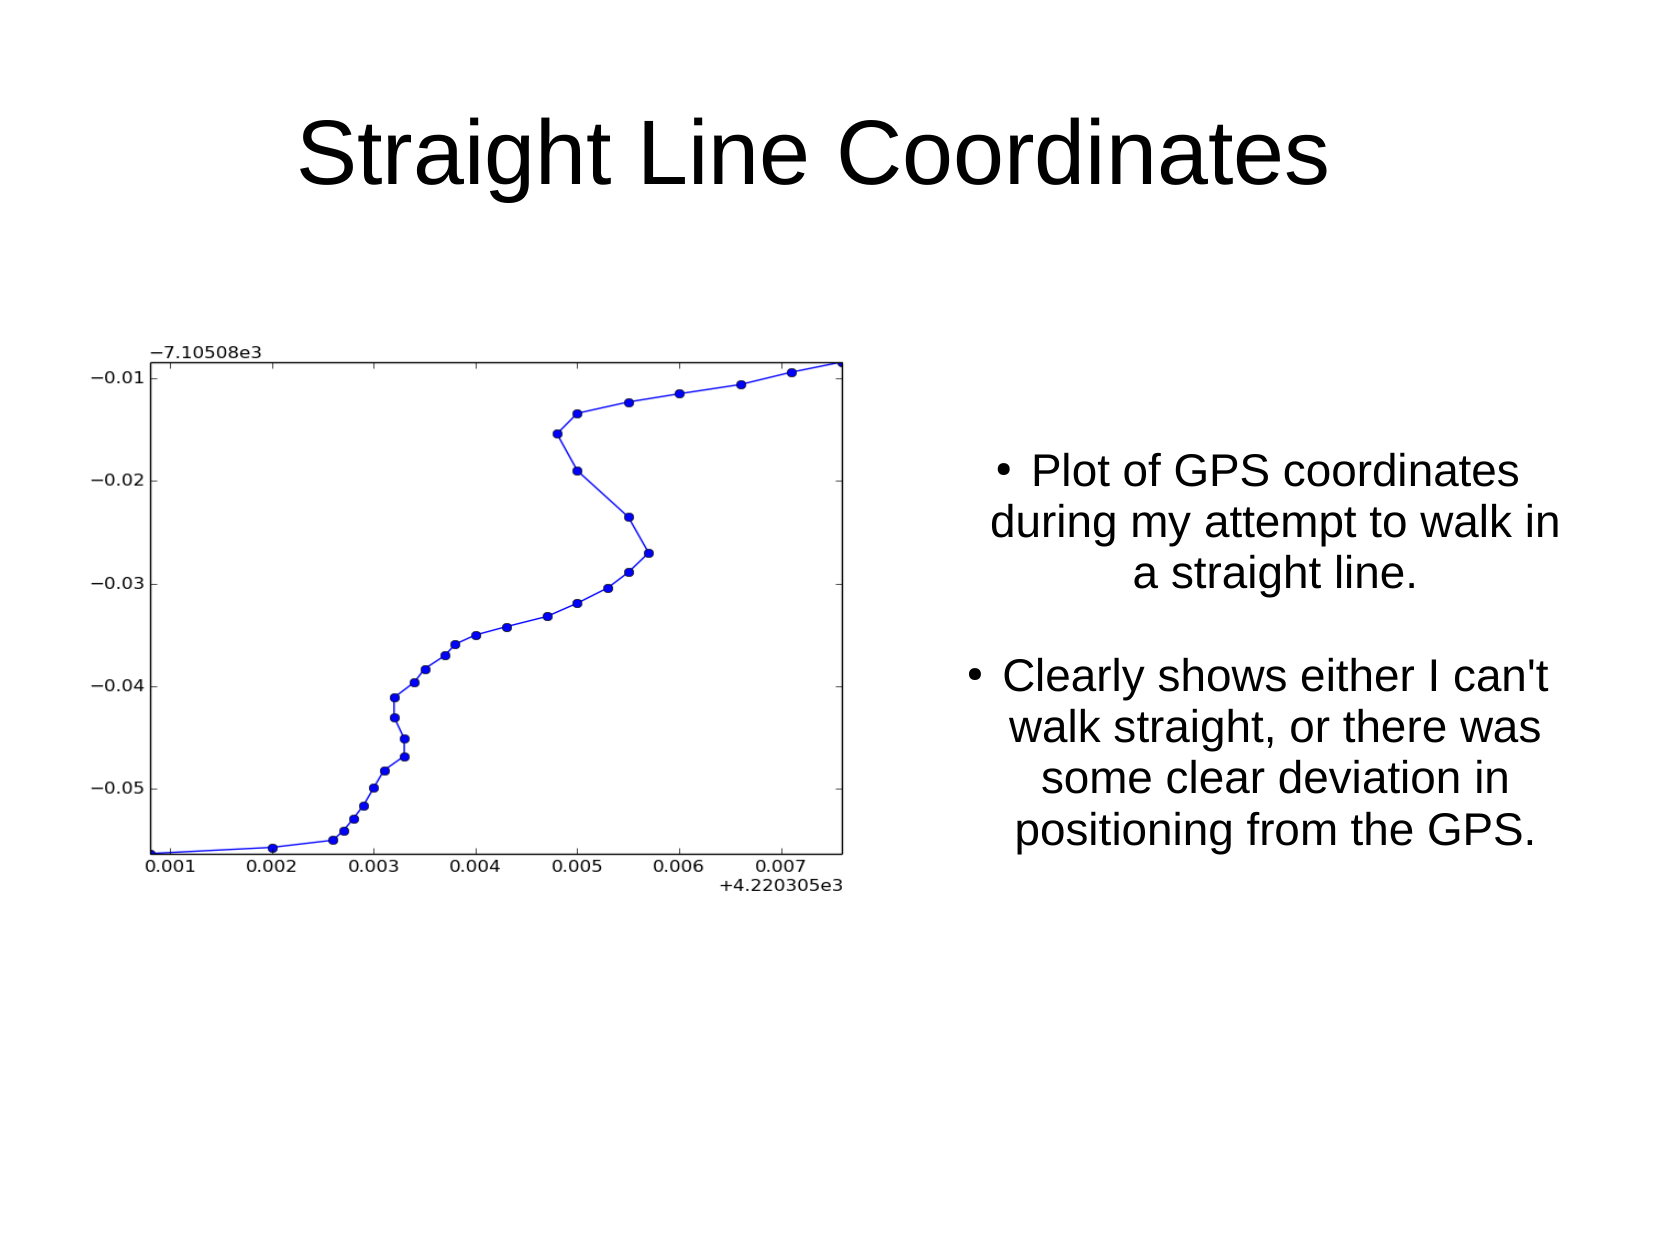

# Straight Line Coordinates
Plot of GPS coordinates during my attempt to walk in a straight line.
Clearly shows either I can't walk straight, or there was some clear deviation in positioning from the GPS.